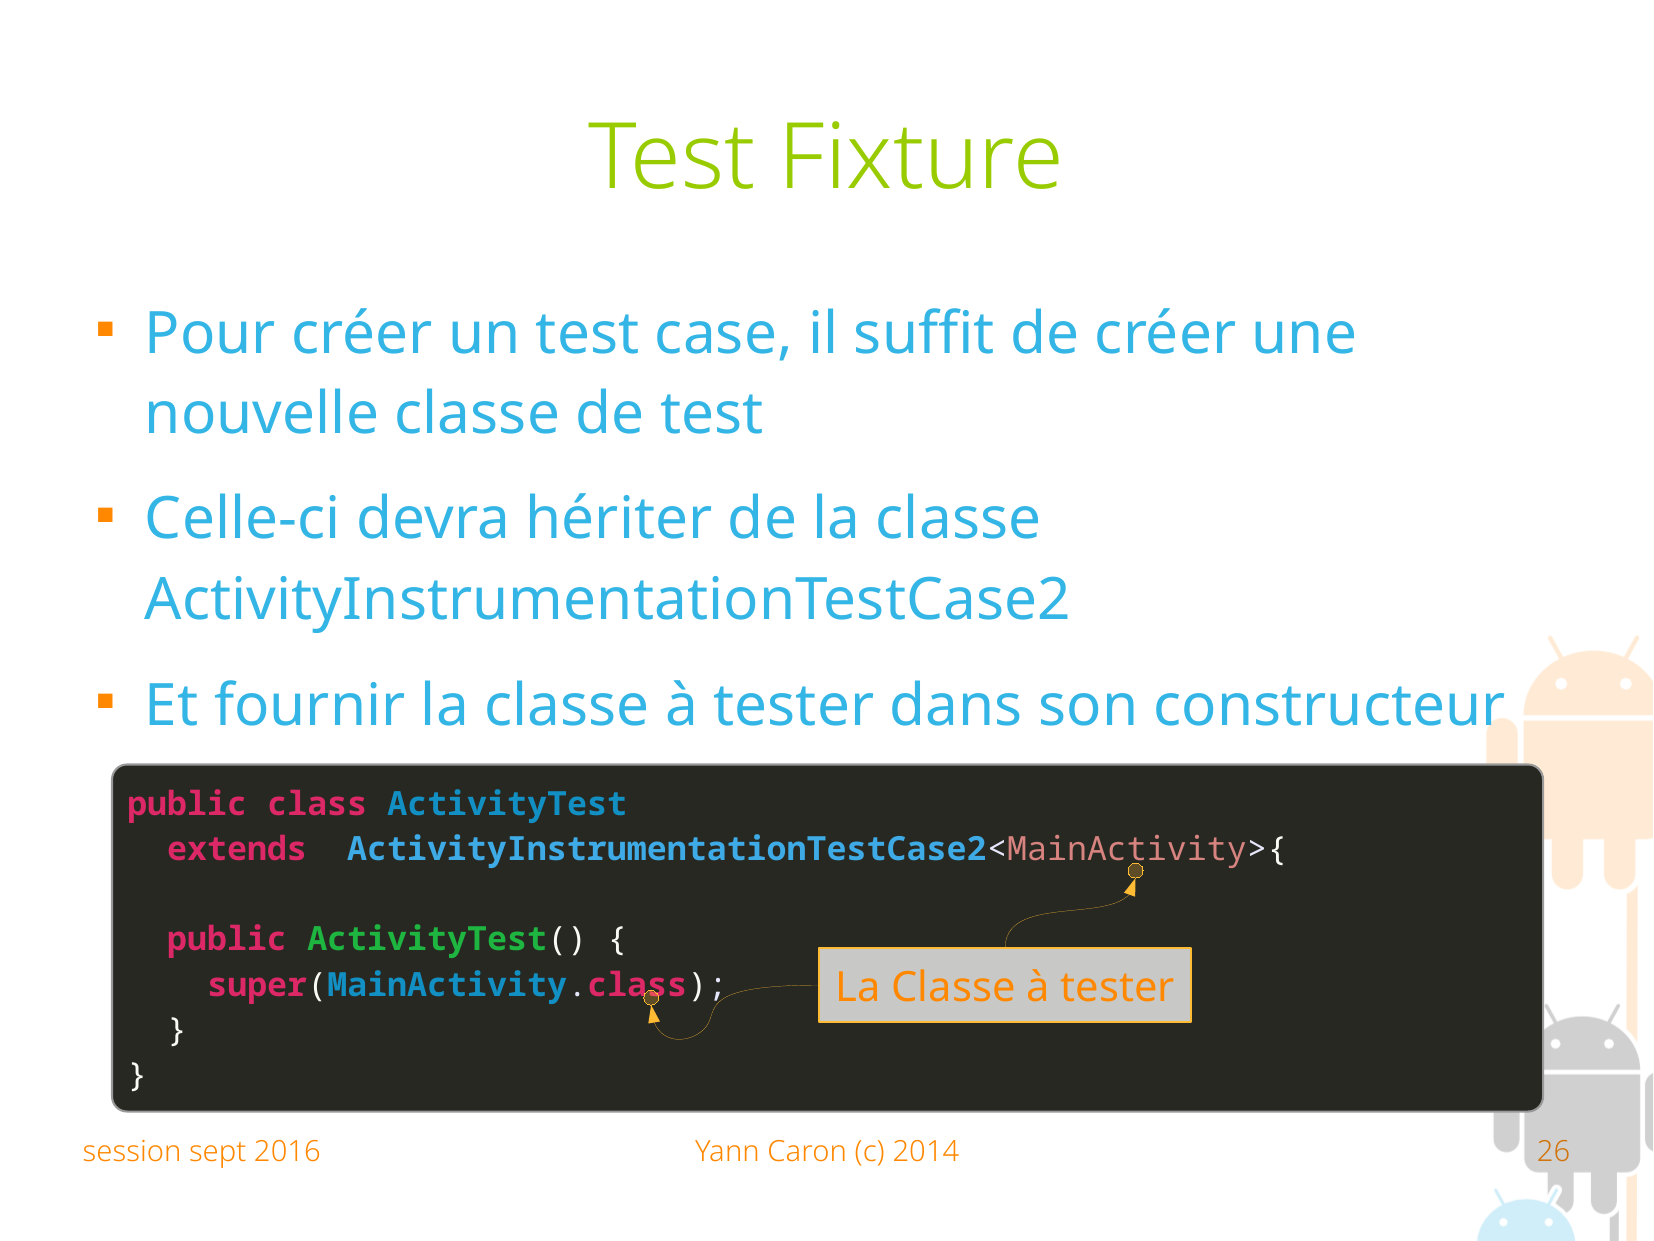

# Test Fixture
Pour créer un test case, il suffit de créer une nouvelle classe de test
Celle-ci devra hériter de la classe ActivityInstrumentationTestCase2
Et fournir la classe à tester dans son constructeur
public class ActivityTest
 extends ActivityInstrumentationTestCase2<MainActivity>{
 public ActivityTest() {
 super(MainActivity.class);
 }
}
La Classe à tester
session sept 2016
Yann Caron (c) 2014
26